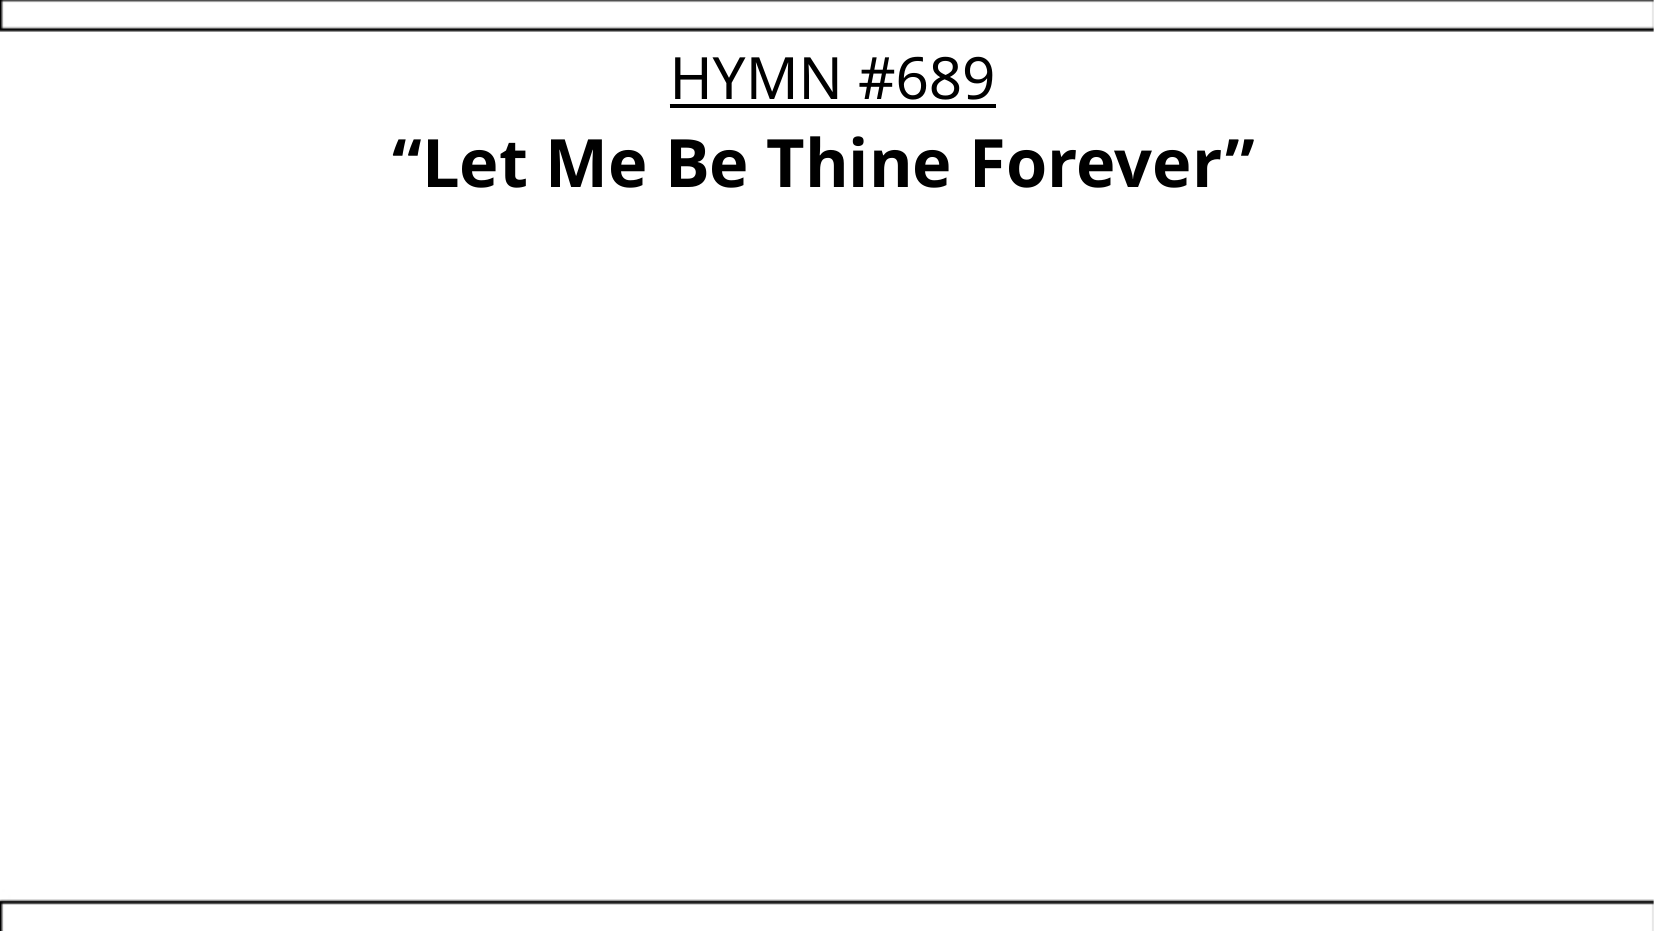

HYMN #689
“Let Me Be Thine Forever”